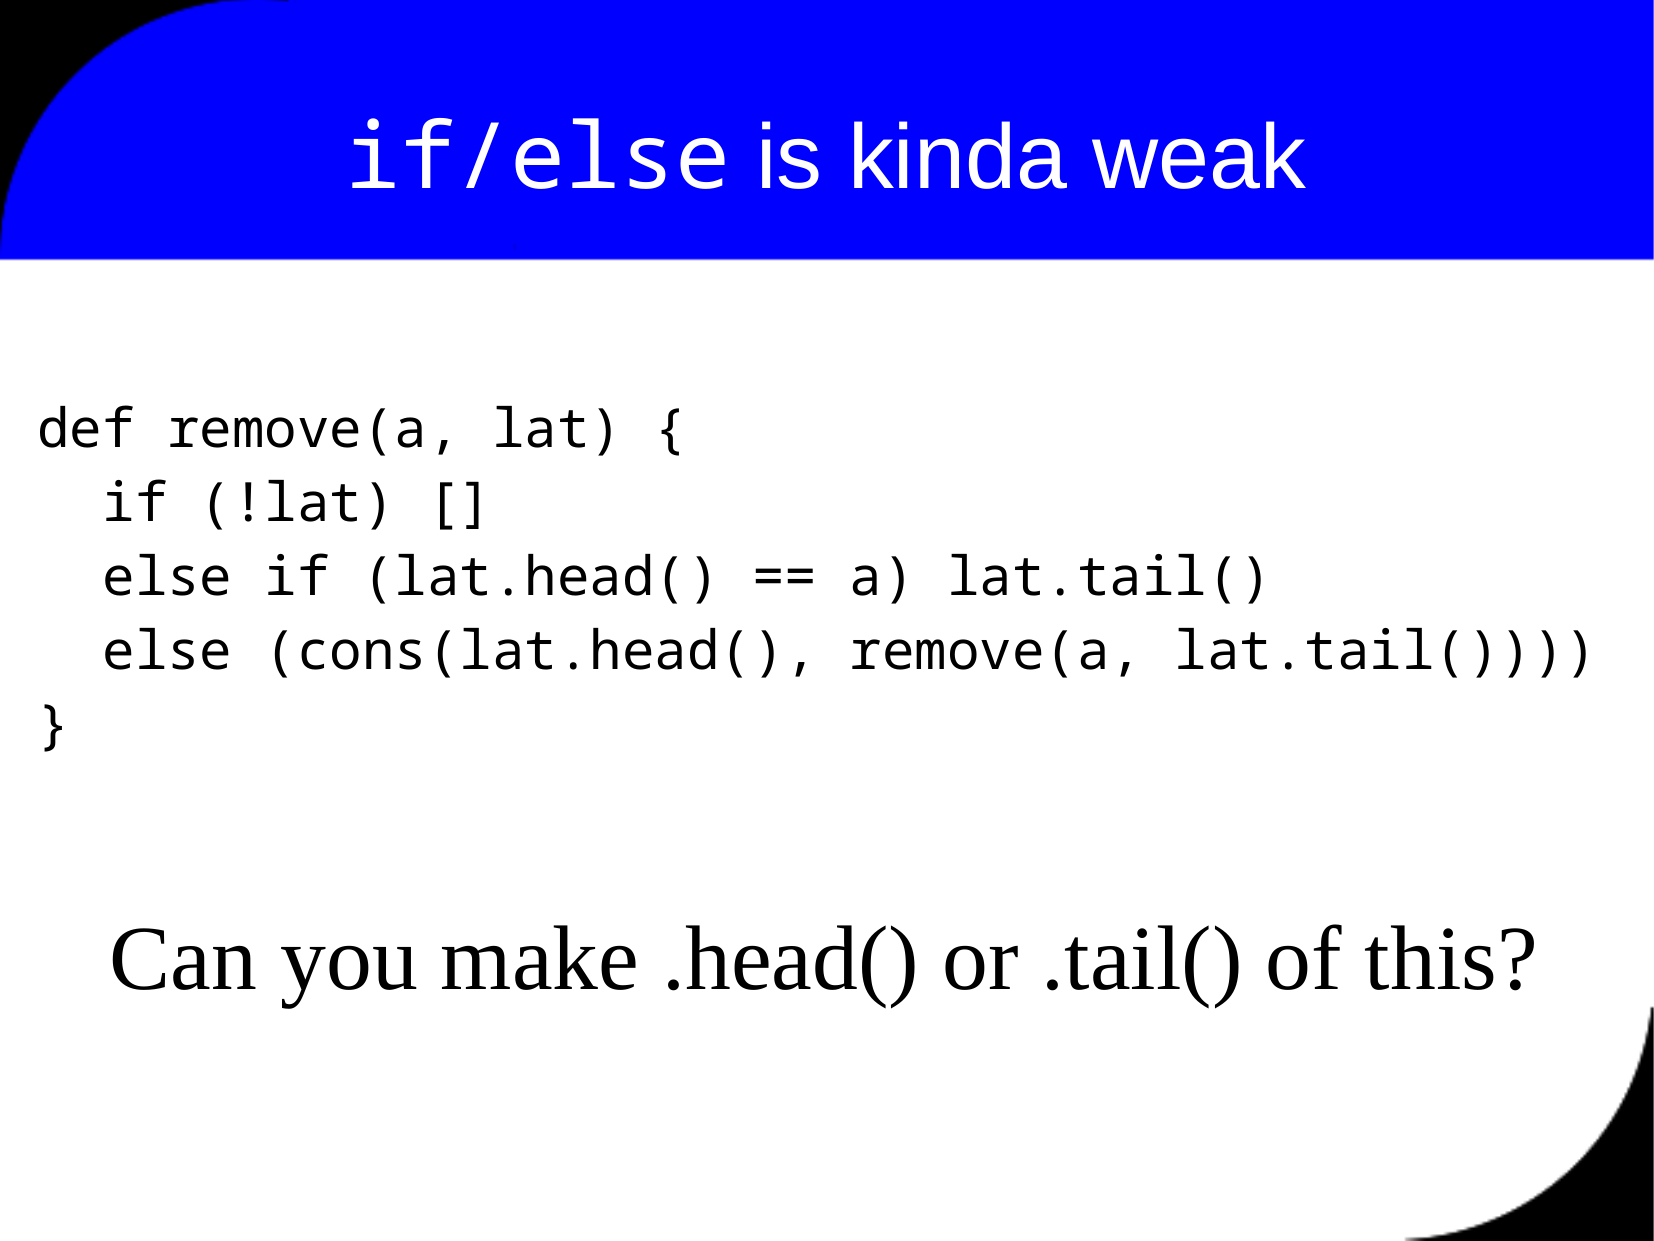

# if/else is kinda weak
def remove(a, lat) {
 if (!lat) []
 else if (lat.head() == a) lat.tail()
 else (cons(lat.head(), remove(a, lat.tail())))
}
Can you make .head() or .tail() of this?